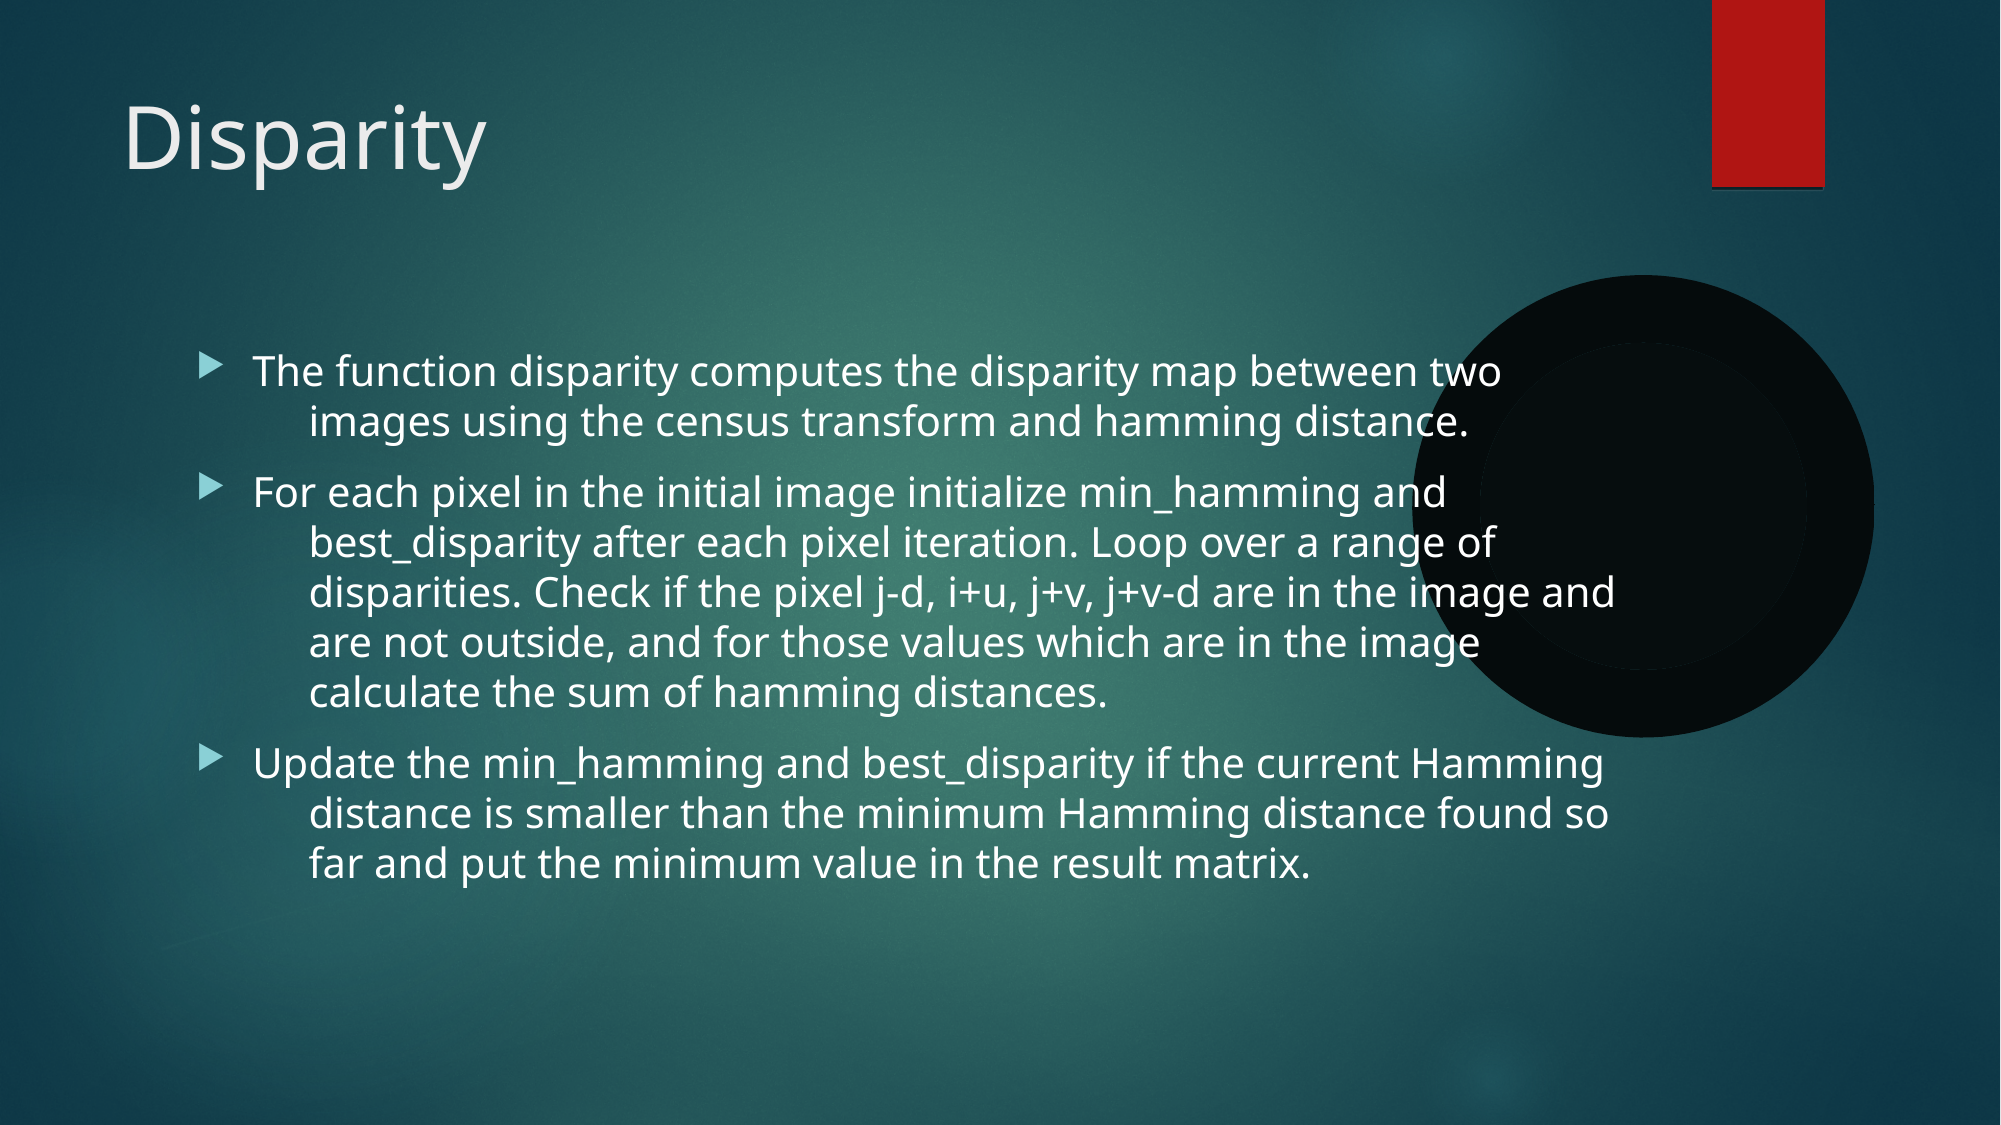

# Disparity
The function disparity computes the disparity map between two images using the census transform and hamming distance.
For each pixel in the initial image initialize min_hamming and best_disparity after each pixel iteration. Loop over a range of disparities. Check if the pixel j-d, i+u, j+v, j+v-d are in the image and are not outside, and for those values which are in the image calculate the sum of hamming distances.
Update the min_hamming and best_disparity if the current Hamming distance is smaller than the minimum Hamming distance found so far and put the minimum value in the result matrix.